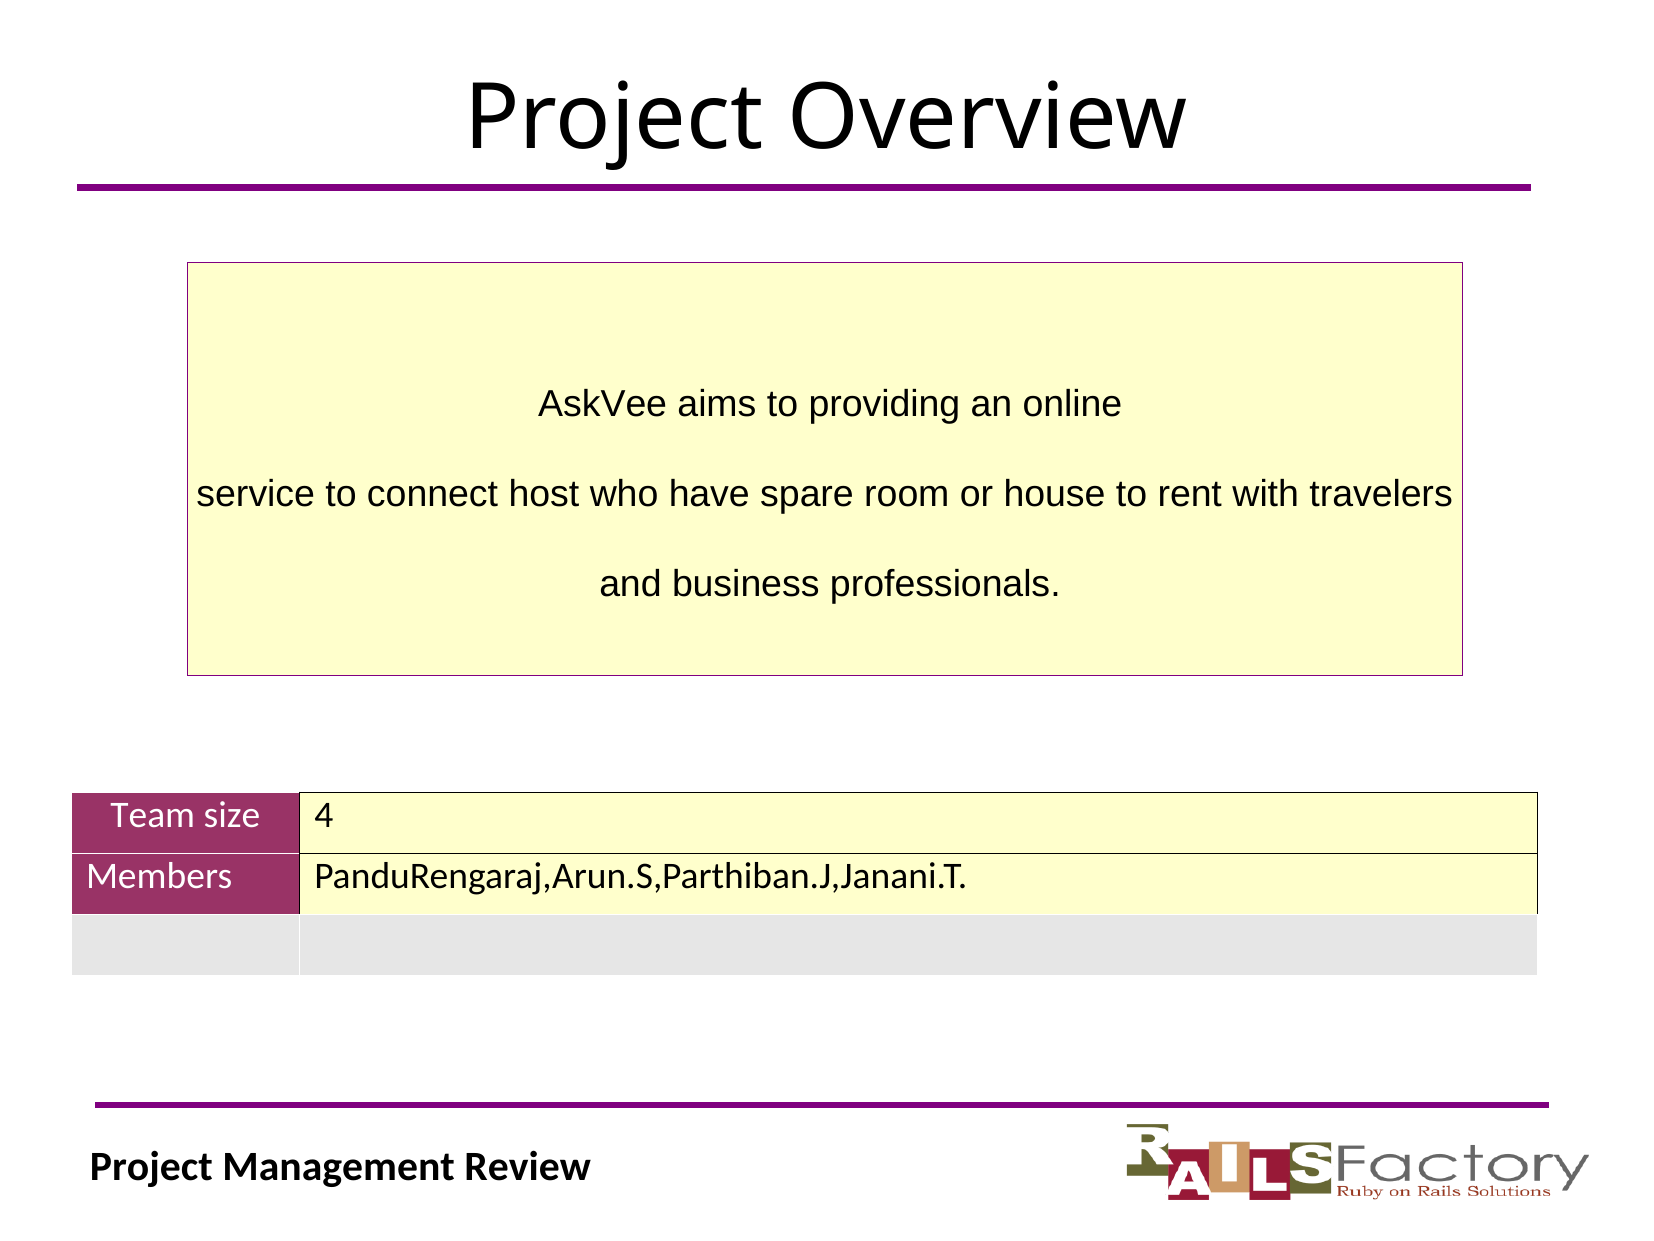

# Project Overview
 AskVee aims to providing an online
service to connect host who have spare room or house to rent with travelers
 and business professionals.
| Team size | 4 |
| --- | --- |
| Members | PanduRengaraj,Arun.S,Parthiban.J,Janani.T. |
| | |